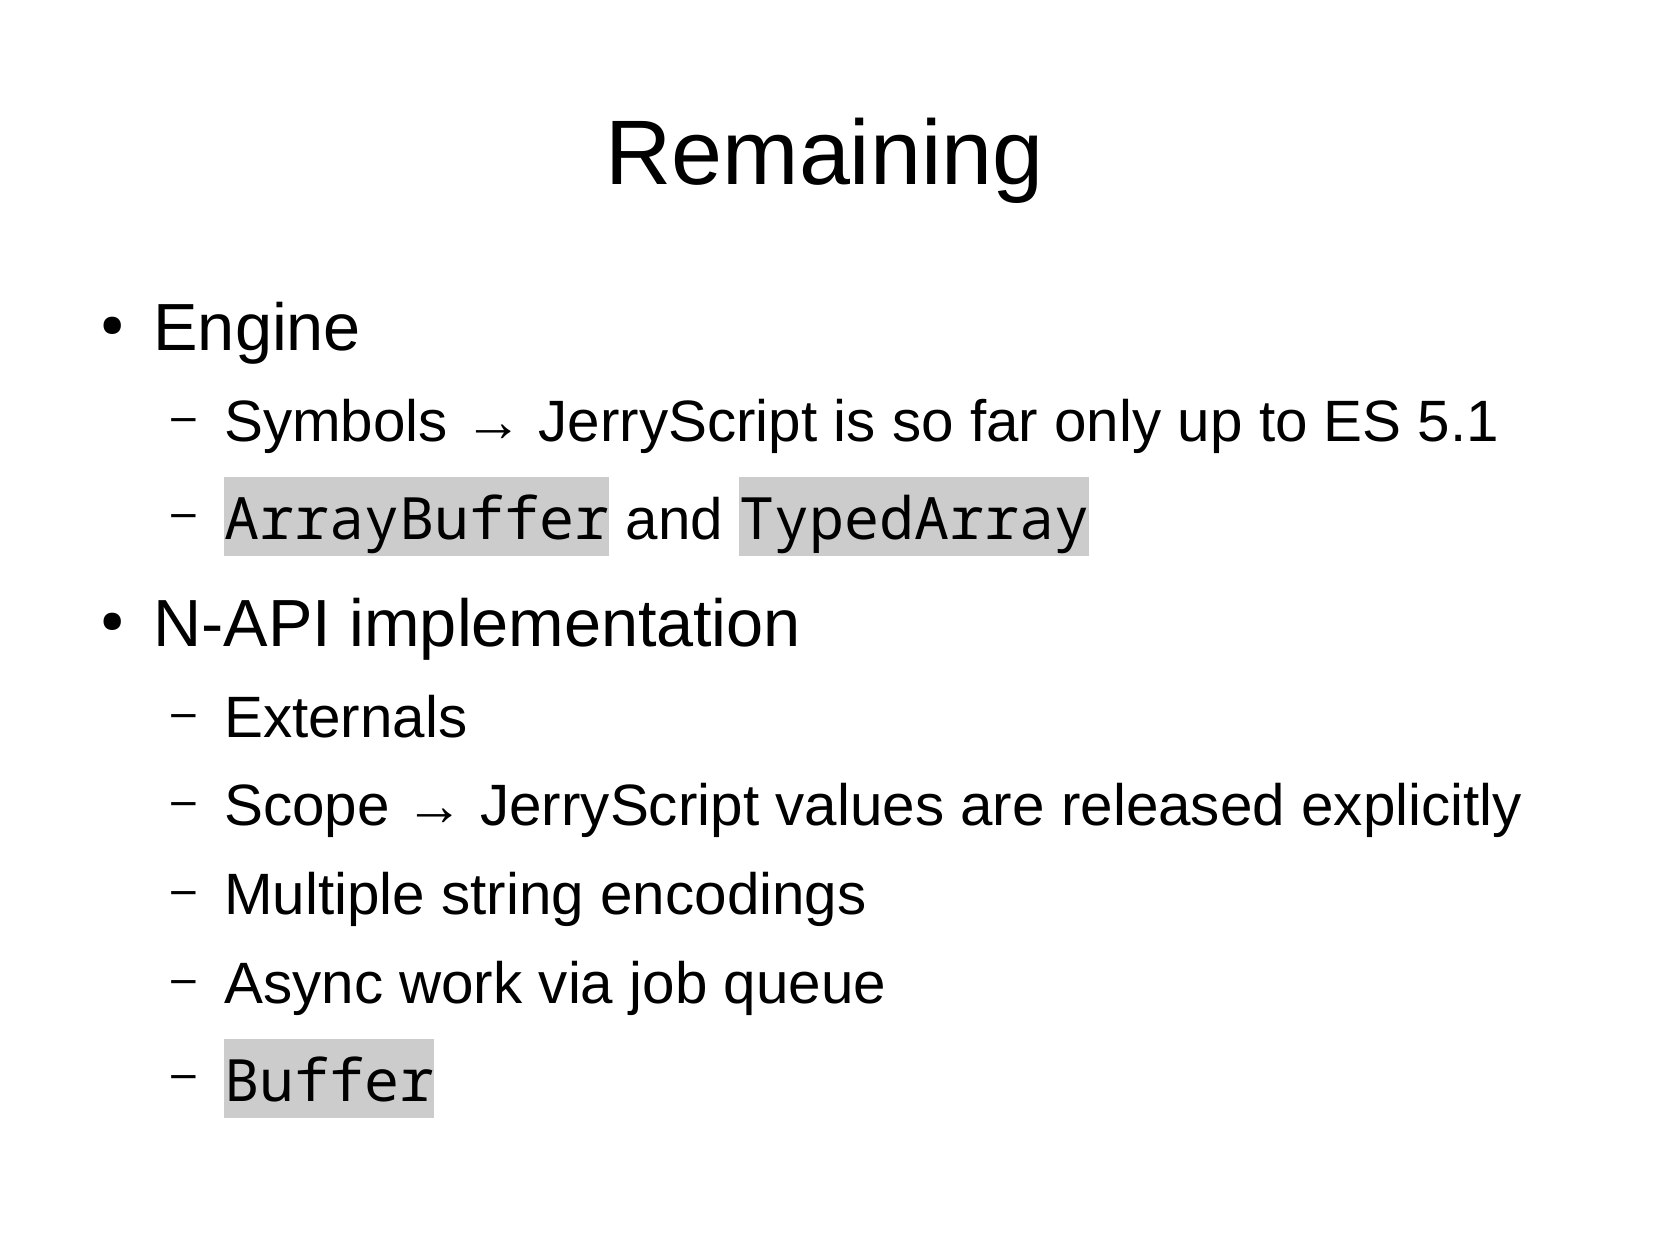

# Remaining
Engine
Symbols → JerryScript is so far only up to ES 5.1
ArrayBuffer and TypedArray
N-API implementation
Externals
Scope → JerryScript values are released explicitly
Multiple string encodings
Async work via job queue
Buffer